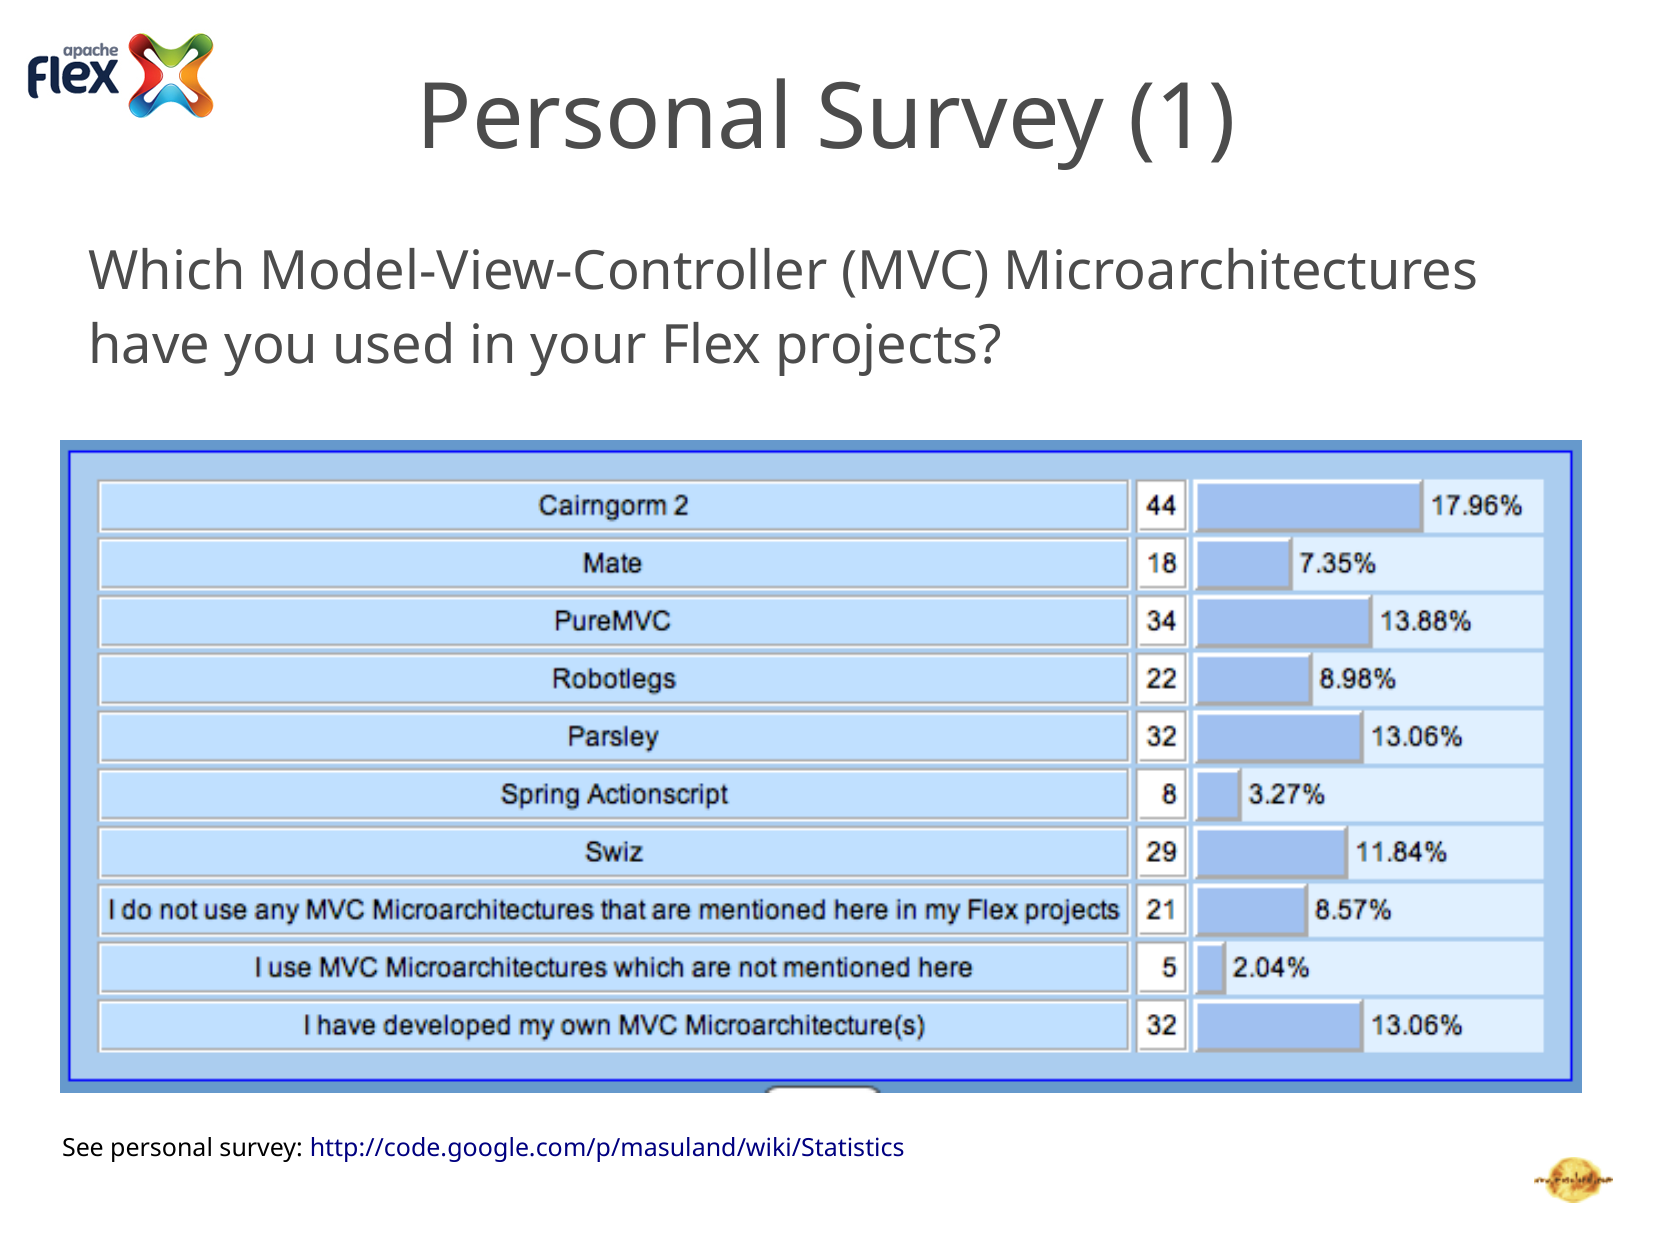

# Personal Survey (1)
Which Model-View-Controller (MVC) Microarchitectures have you used in your Flex projects?
See personal survey: http://code.google.com/p/masuland/wiki/Statistics